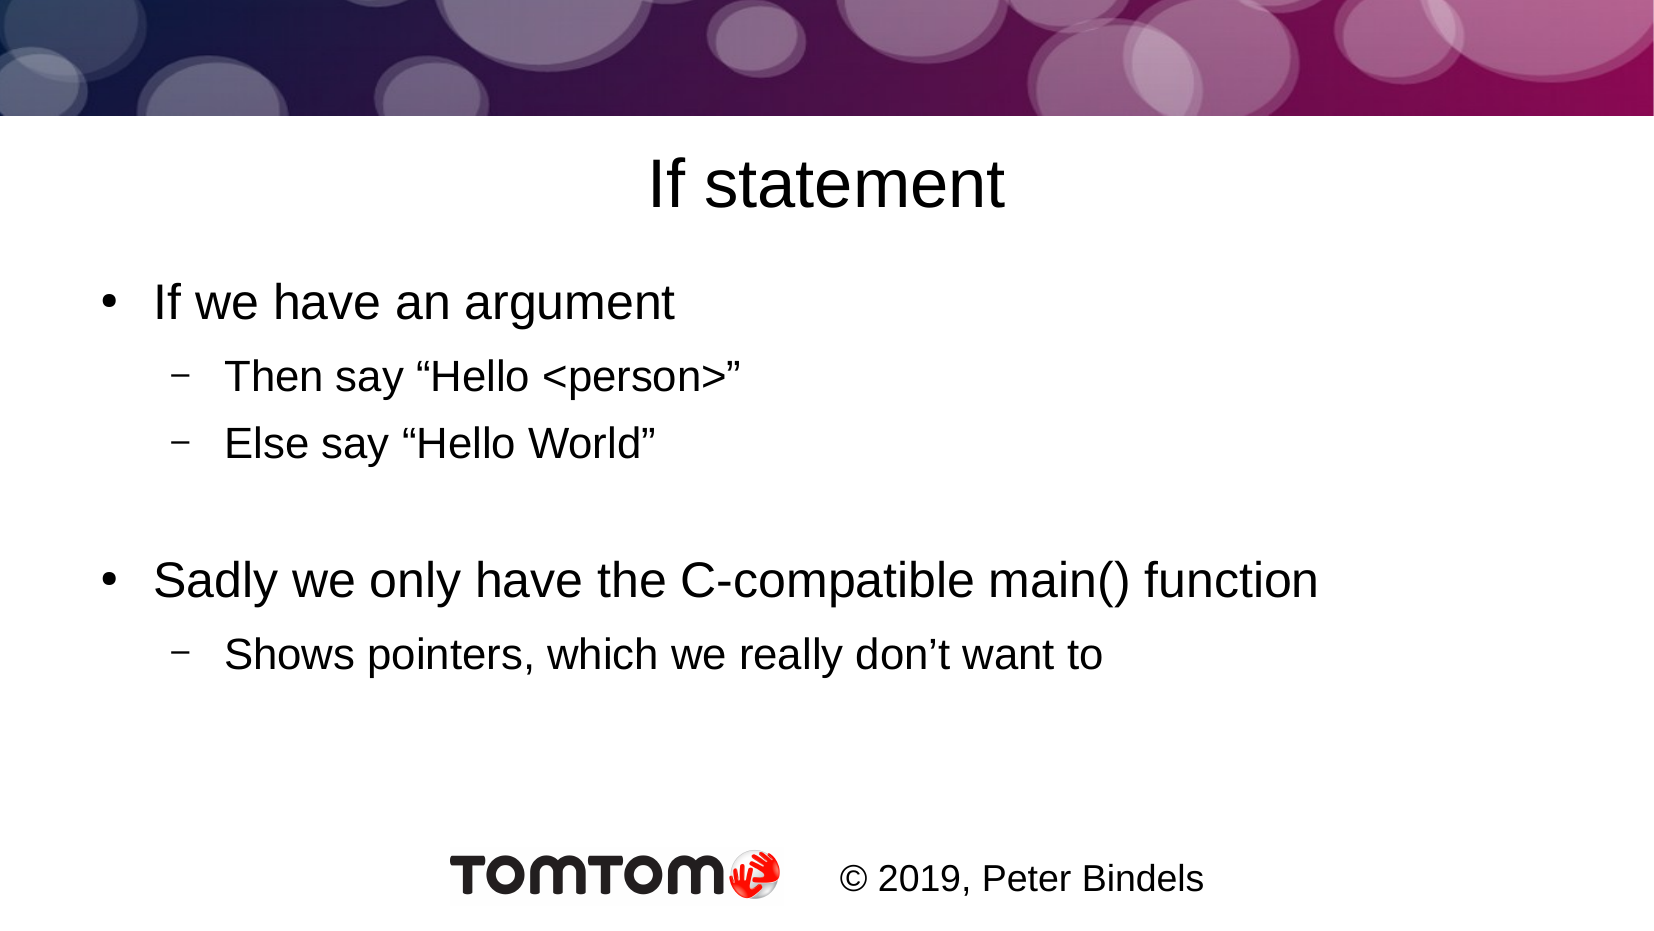

# If statement
If we have an argument
Then say “Hello <person>”
Else say “Hello World”
Sadly we only have the C-compatible main() function
Shows pointers, which we really don’t want to